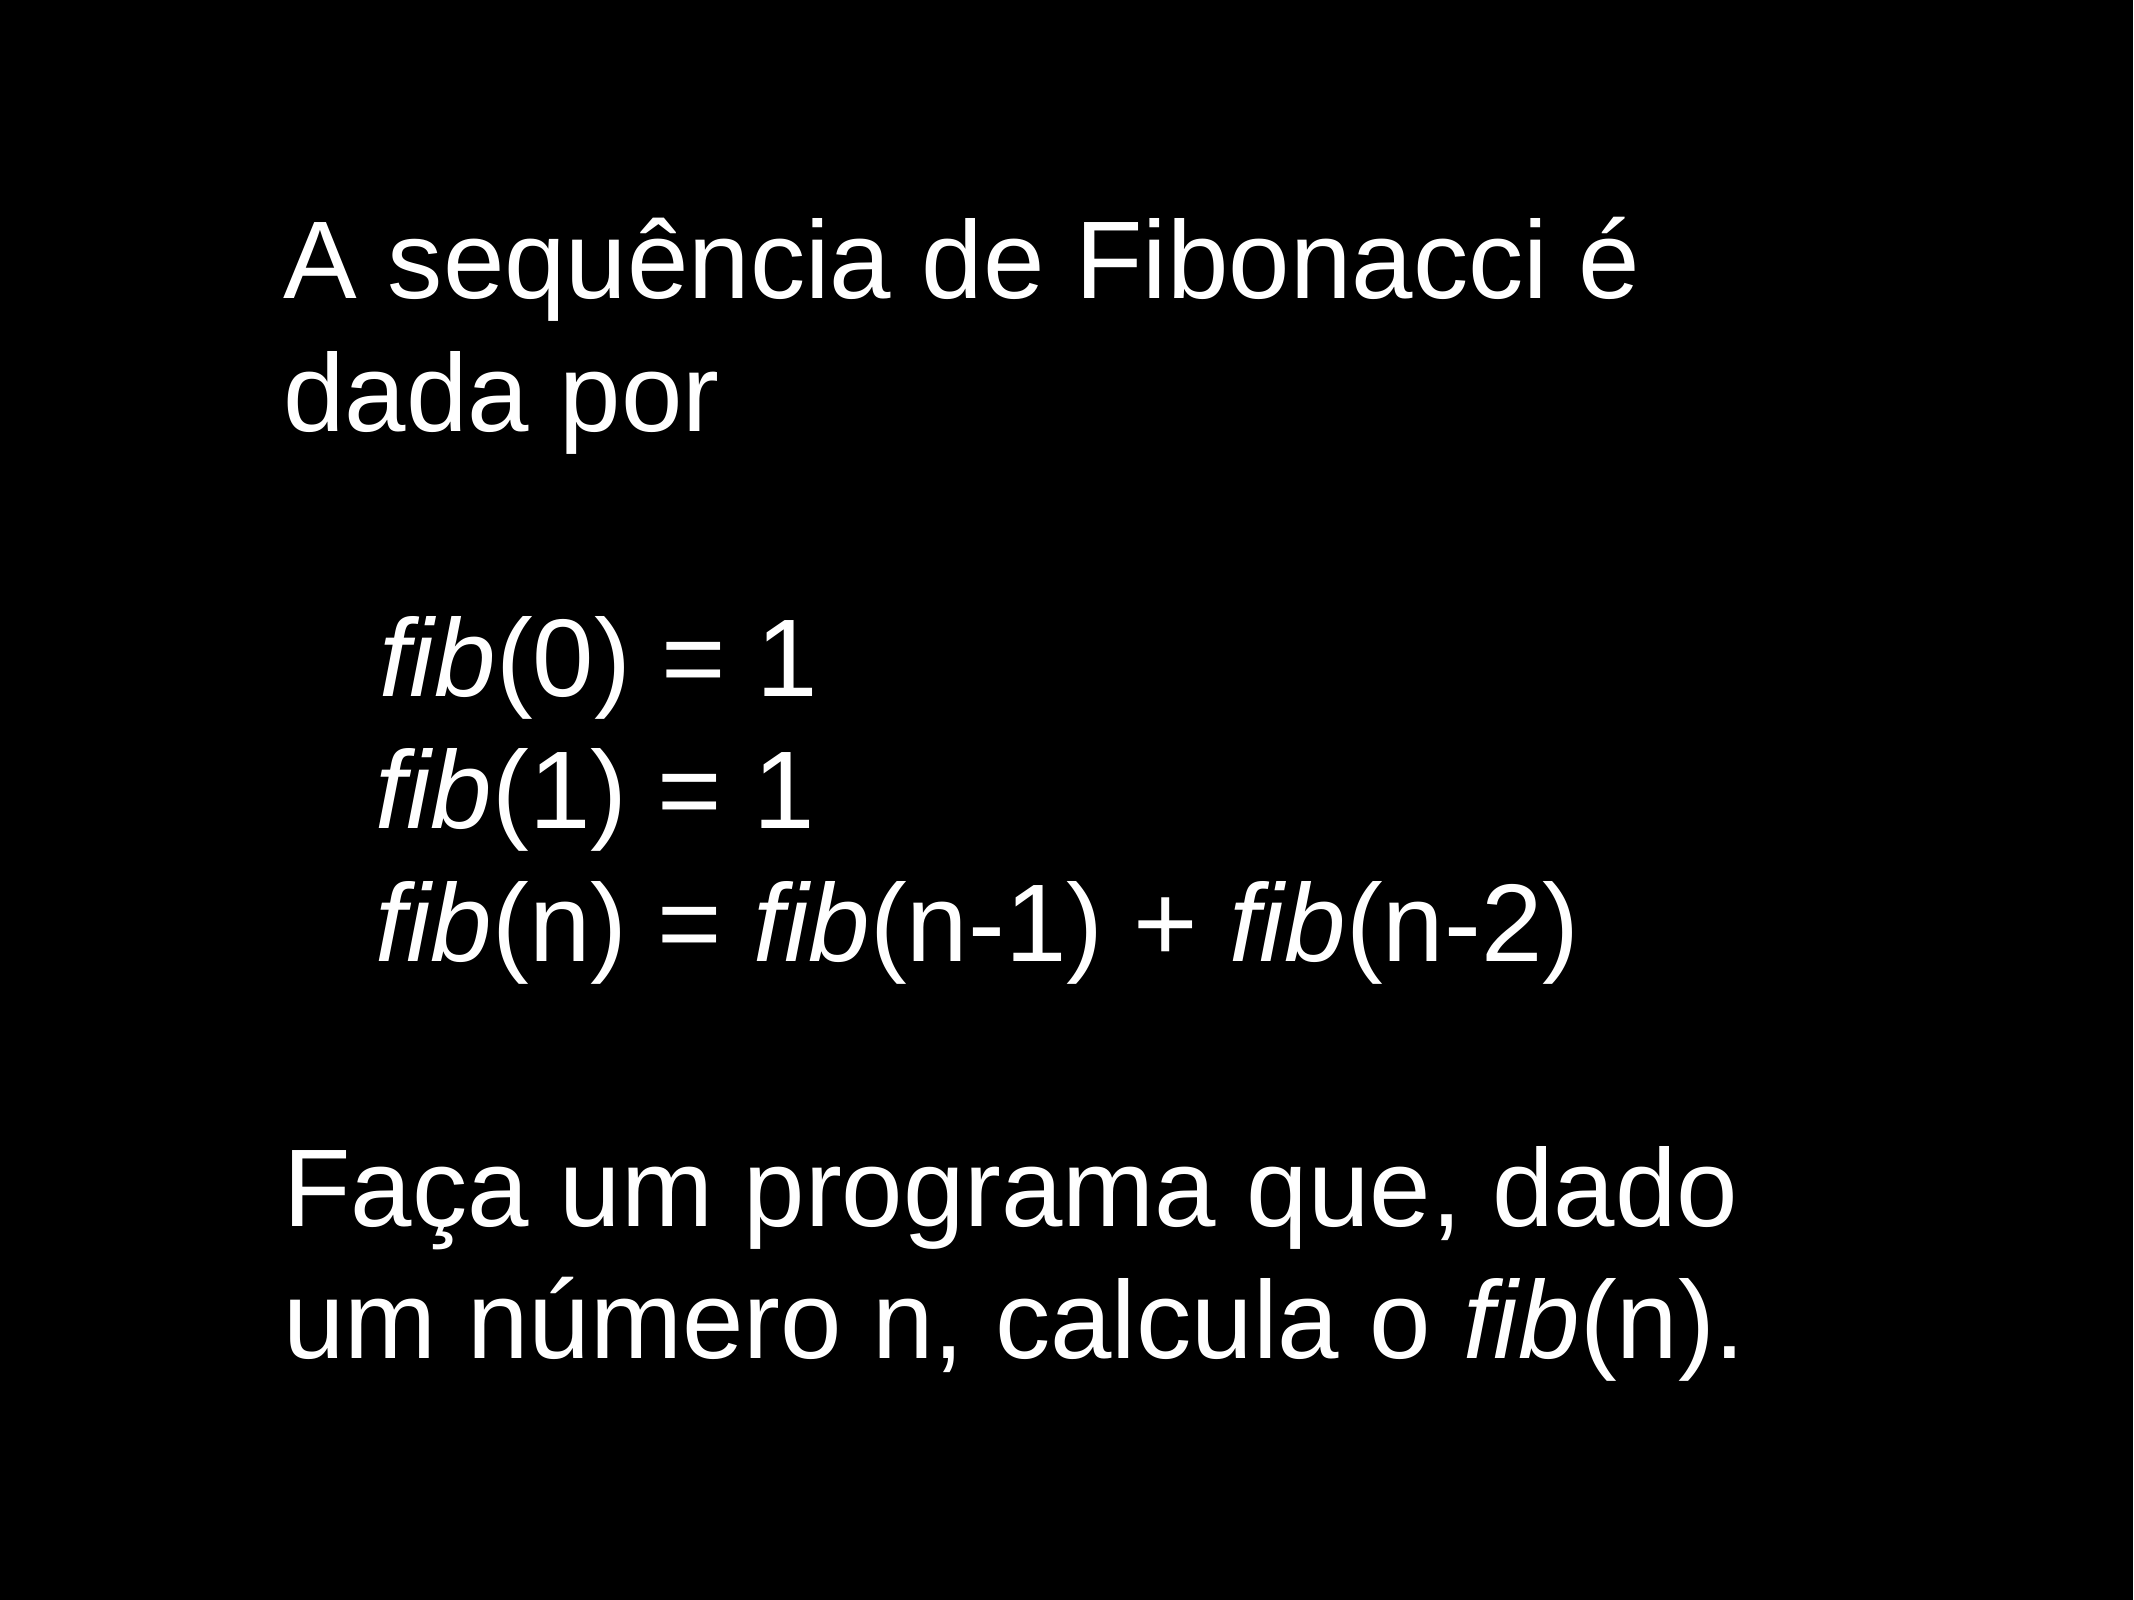

# A sequência de Fibonacci é dada por fib(0) = 1 fib(1) = 1 fib(n) = fib(n-1) + fib(n-2) Faça um programa que, dado um número n, calcula o fib(n).